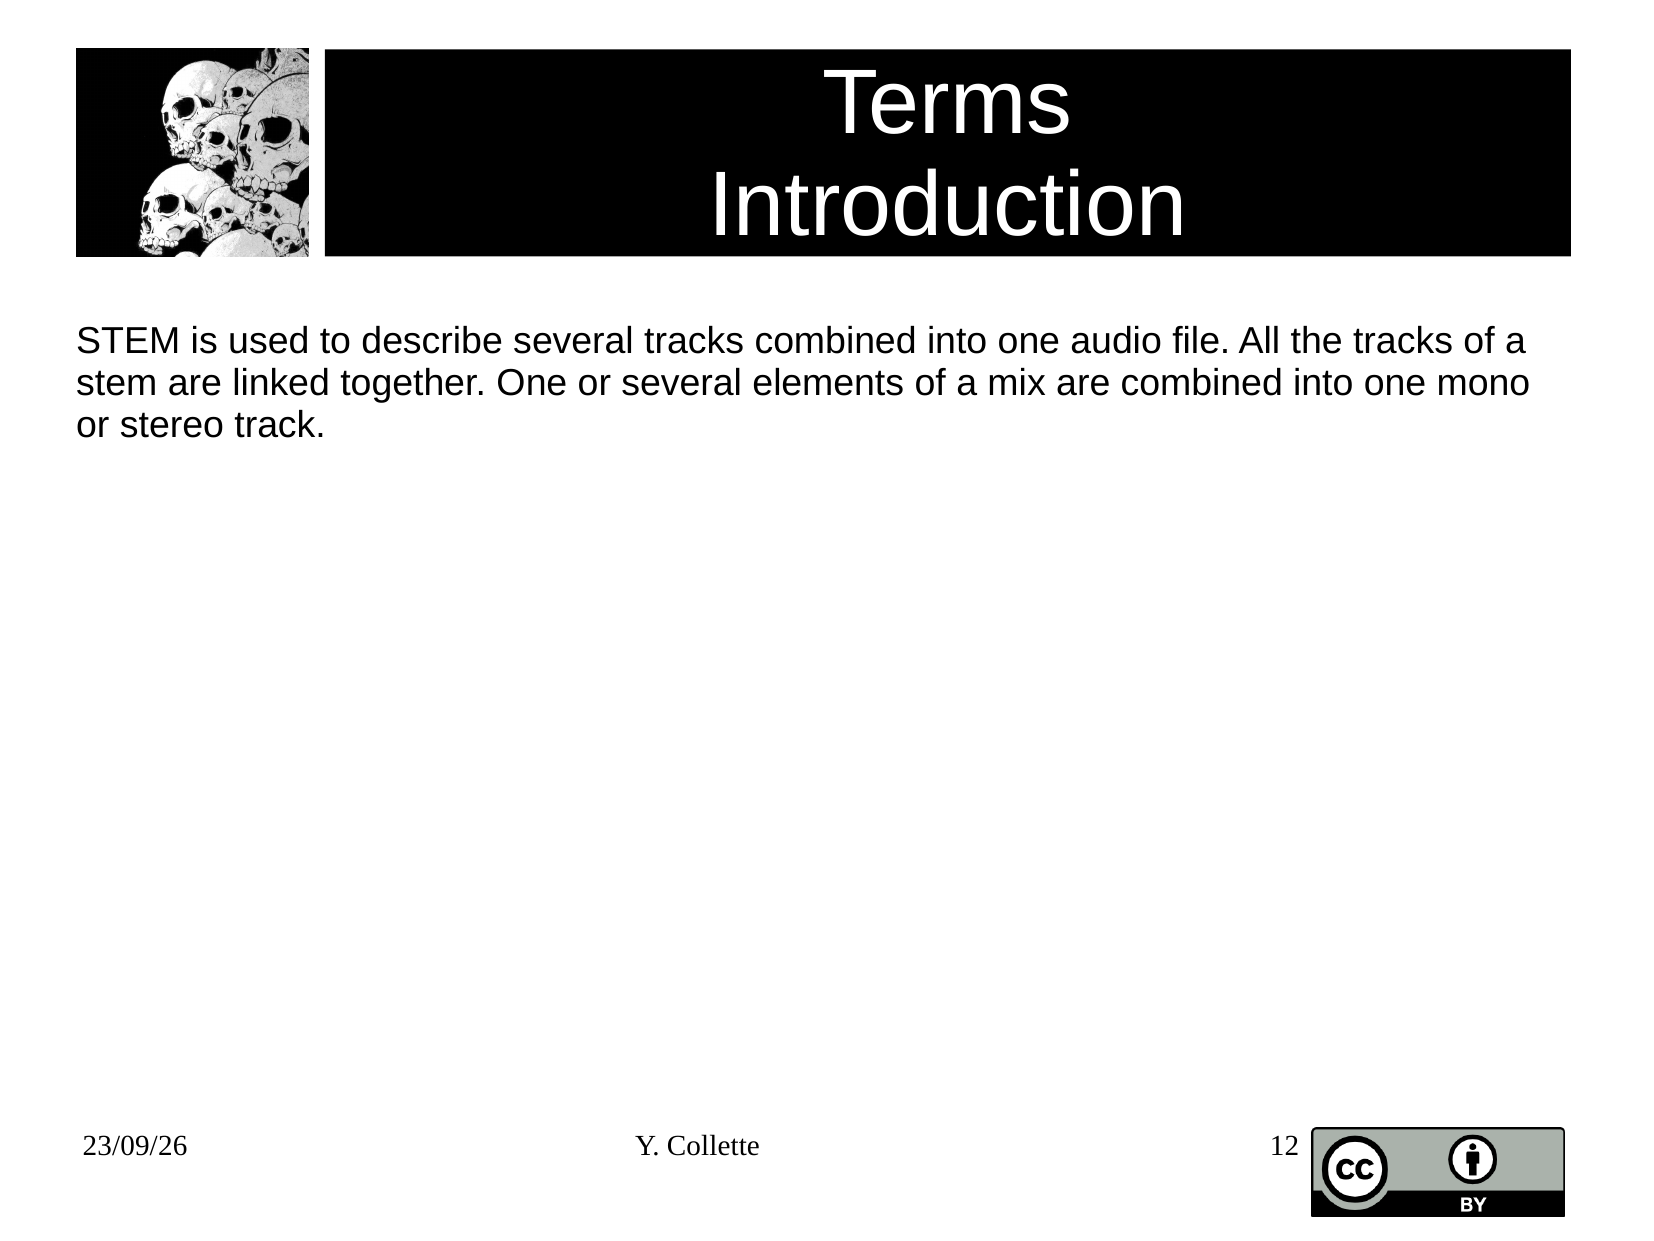

# Terms Introduction
STEM is used to describe several tracks combined into one audio file. All the tracks of a stem are linked together. One or several elements of a mix are combined into one mono or stereo track.
Y. Collette
12